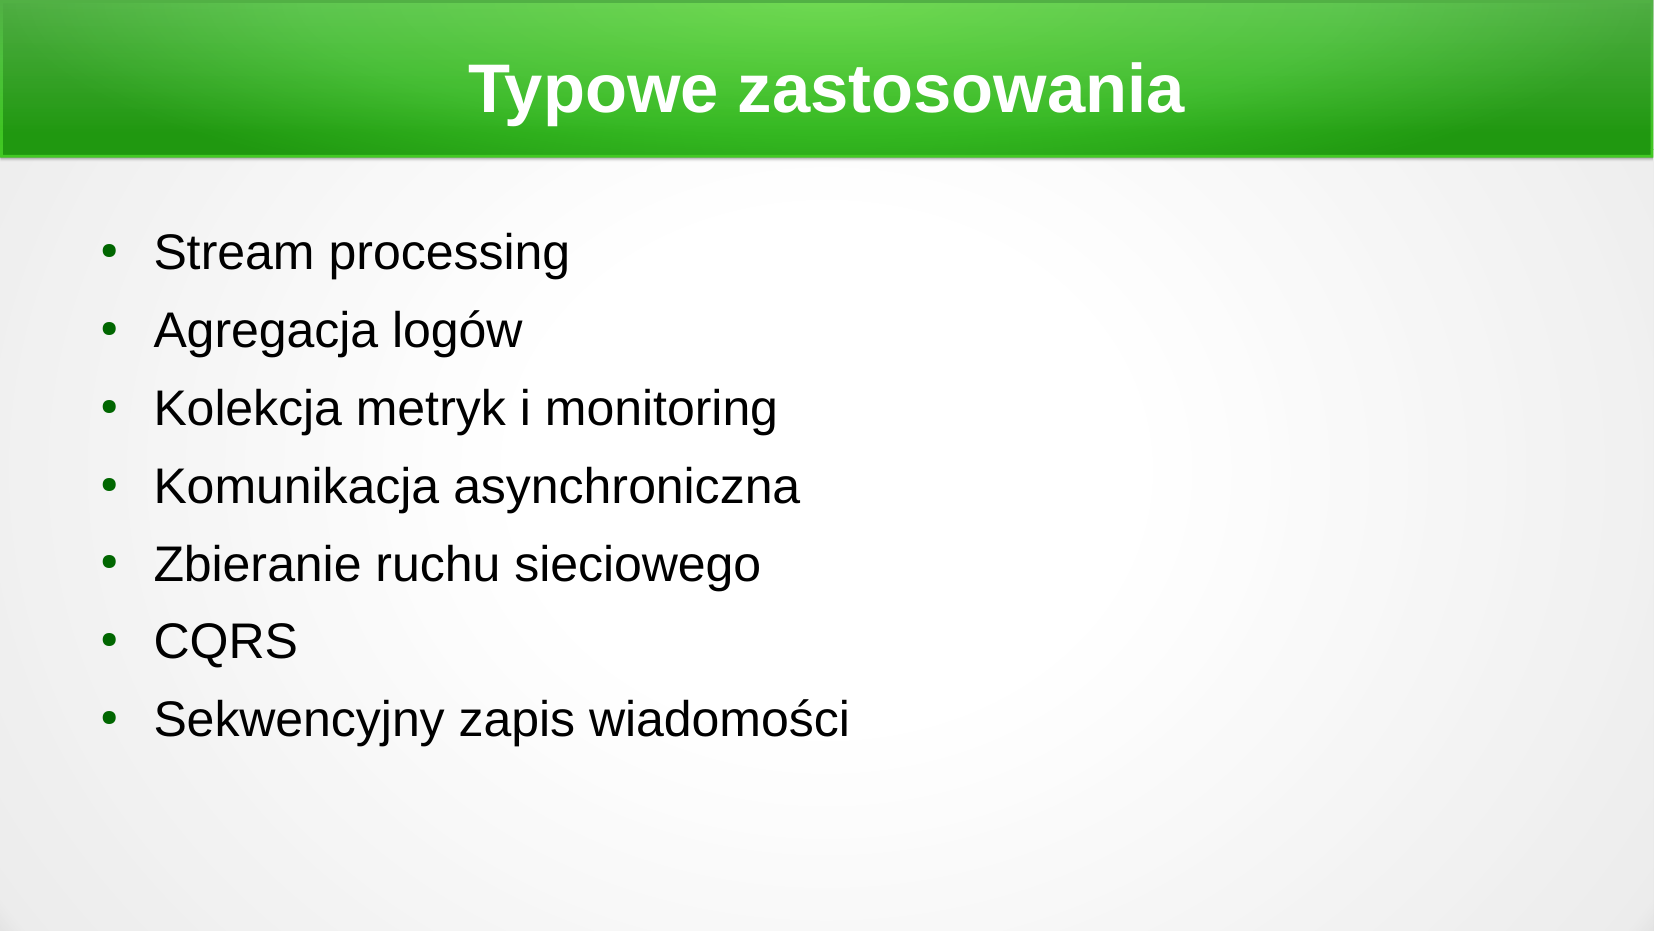

# Typowe zastosowania
Stream processing
Agregacja logów
Kolekcja metryk i monitoring
Komunikacja asynchroniczna
Zbieranie ruchu sieciowego
CQRS
Sekwencyjny zapis wiadomości